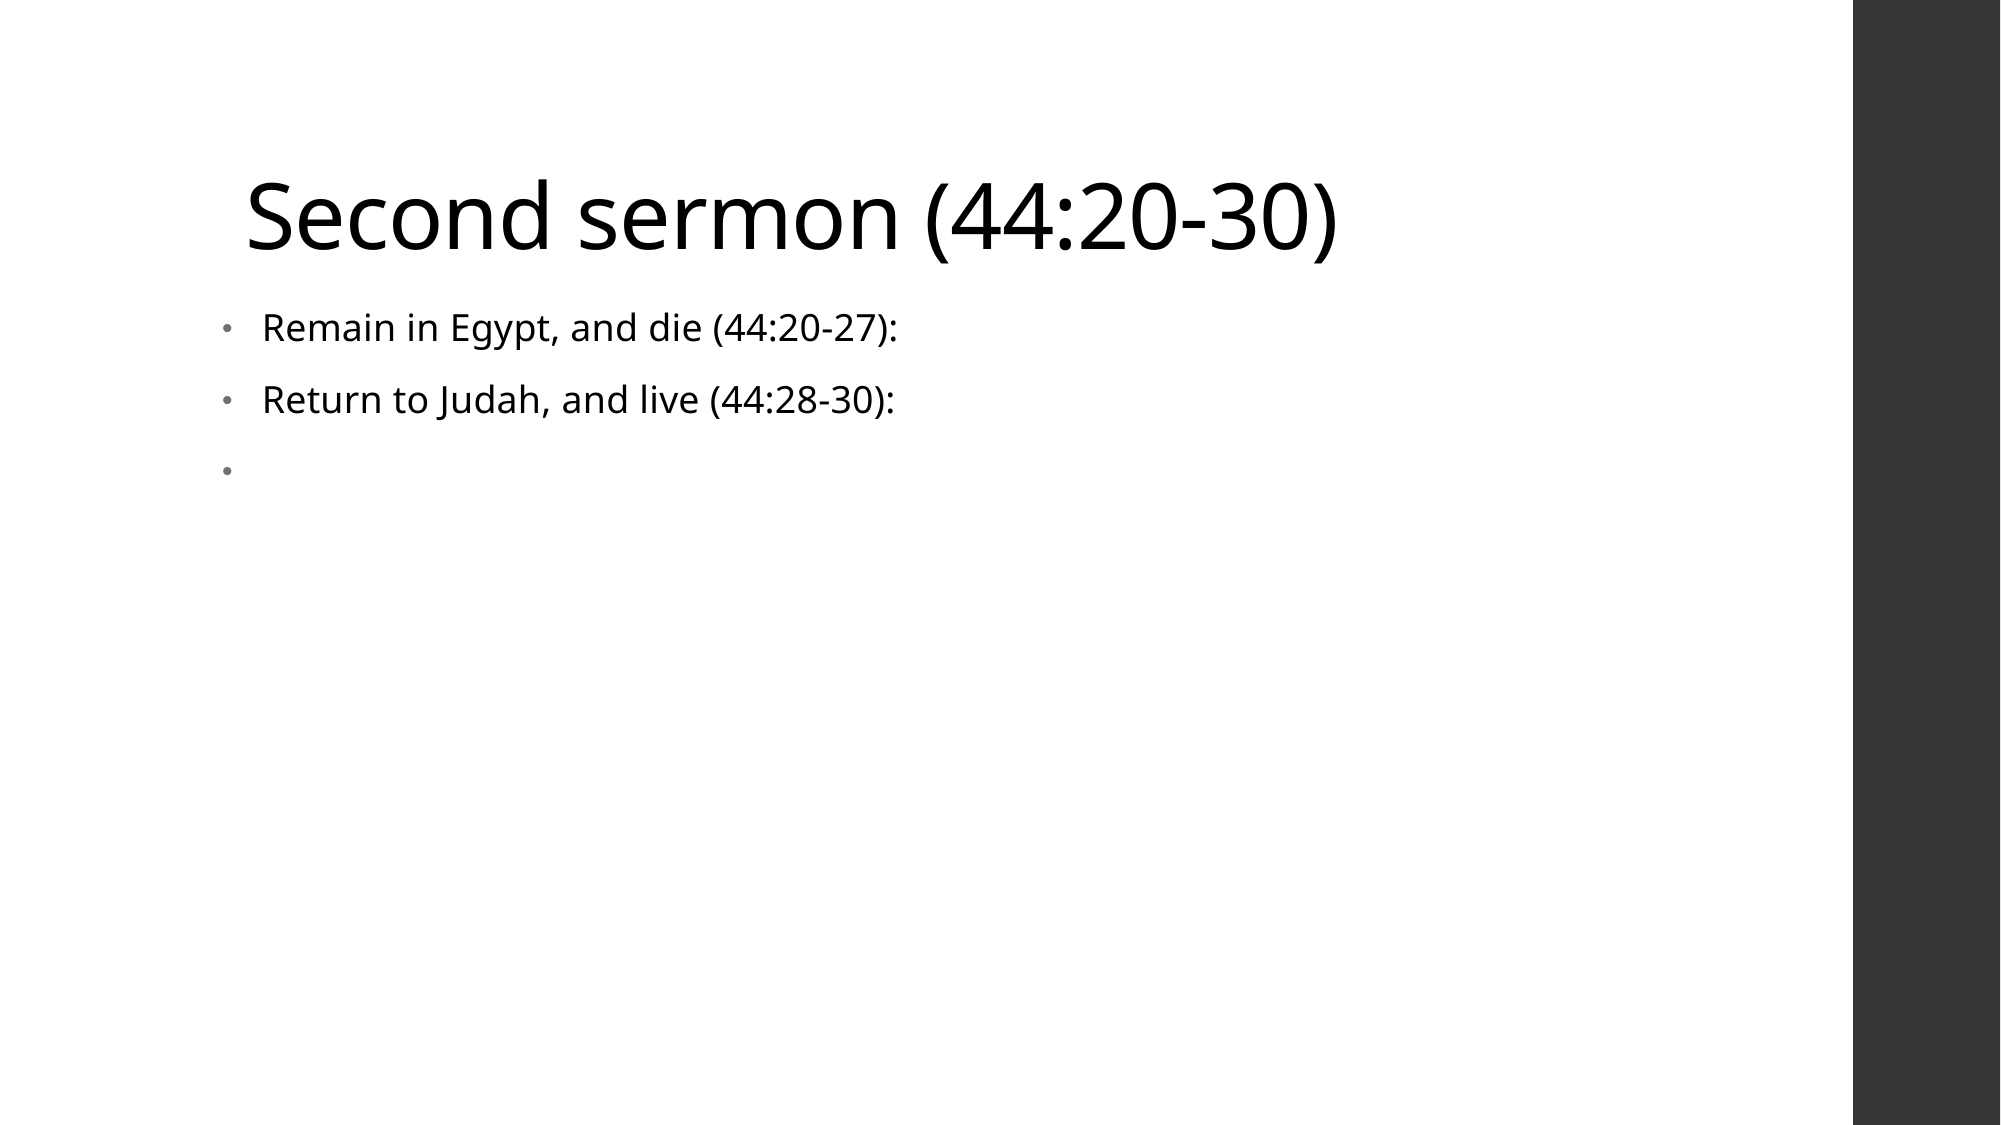

# Second sermon (44:20-30)
 Remain in Egypt, and die (44:20-27):
 Return to Judah, and live (44:28-30):